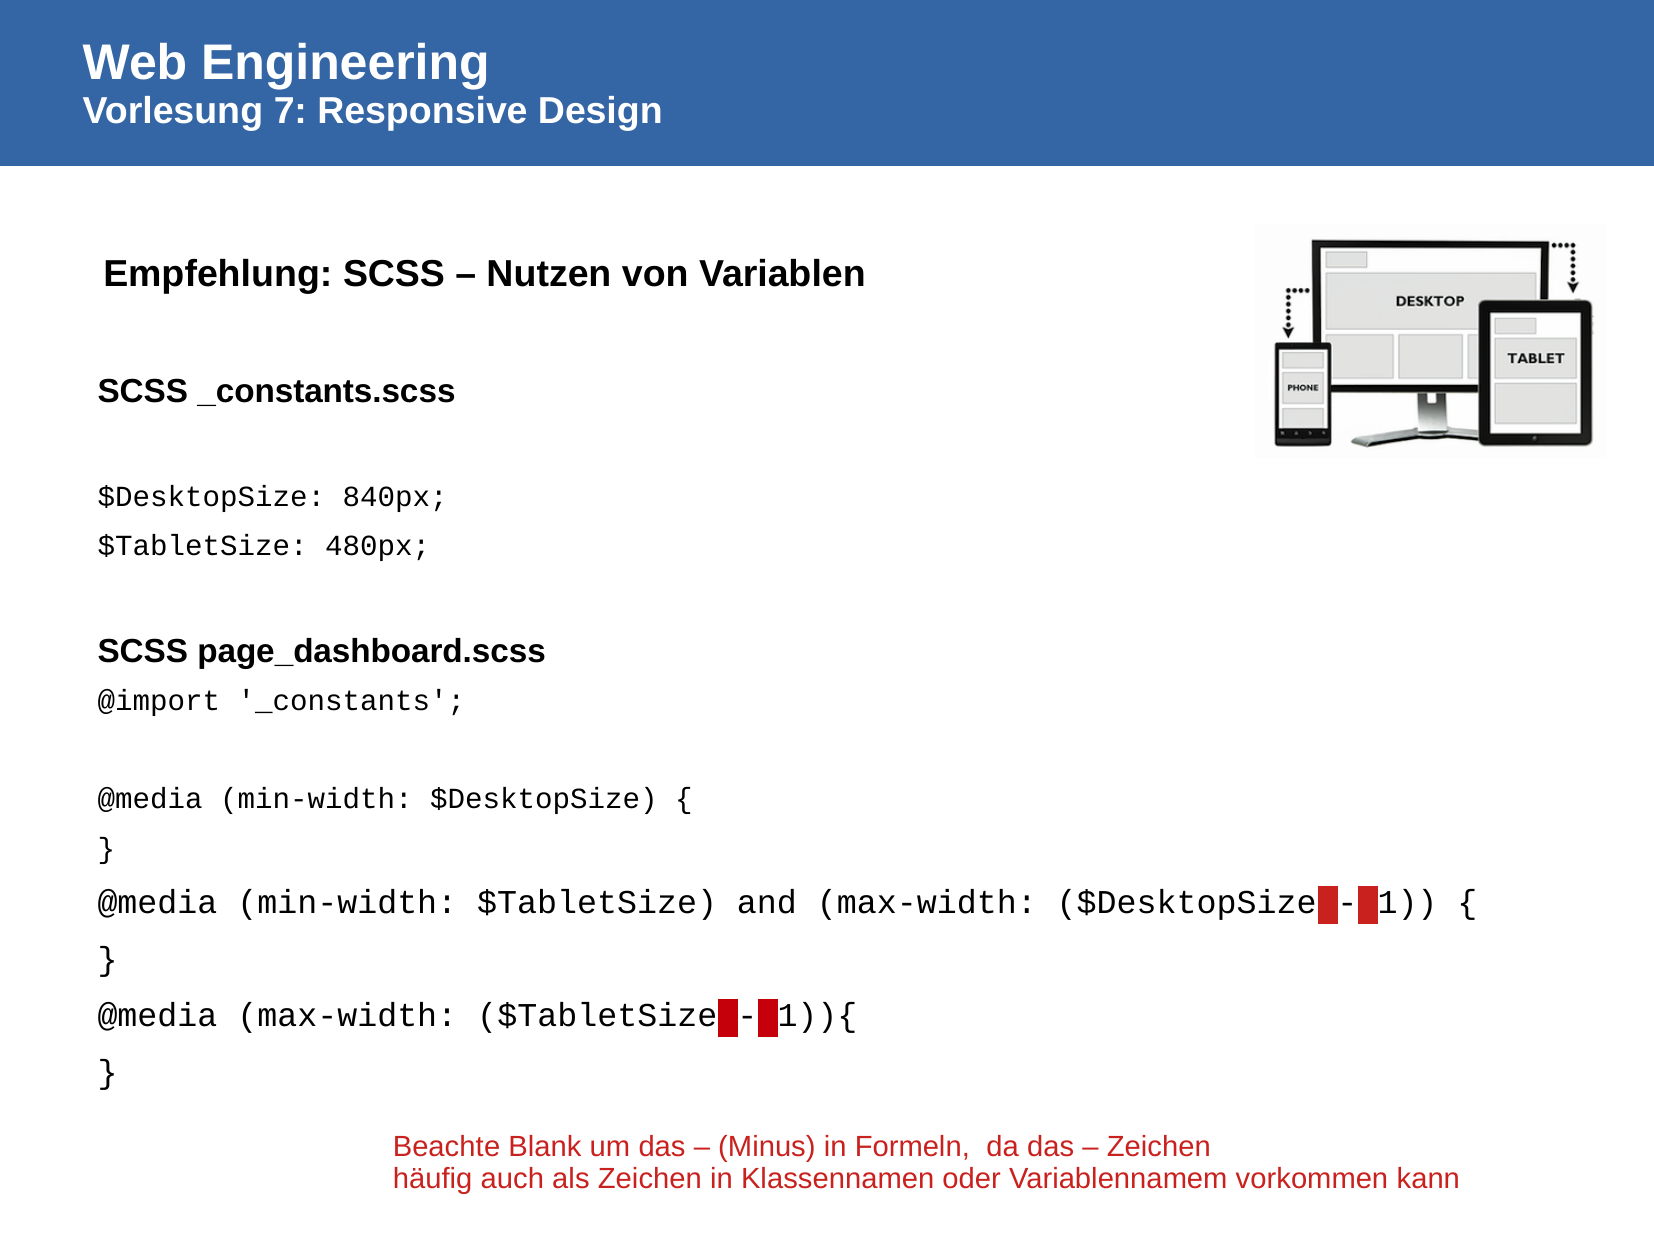

# Web Engineering Vorlesung 7: Responsive Design
Empfehlung: SCSS – Nutzen von Variablen
SCSS _constants.scss
$DesktopSize: 840px;
$TabletSize: 480px;
SCSS page_dashboard.scss
@import '_constants';
@media (min-width: $DesktopSize) {
}
@media (min-width: $TabletSize) and (max-width: ($DesktopSize - 1)) {
}
@media (max-width: ($TabletSize - 1)){
}
Beachte Blank um das – (Minus) in Formeln, da das – Zeichen
häufig auch als Zeichen in Klassennamen oder Variablennamem vorkommen kann